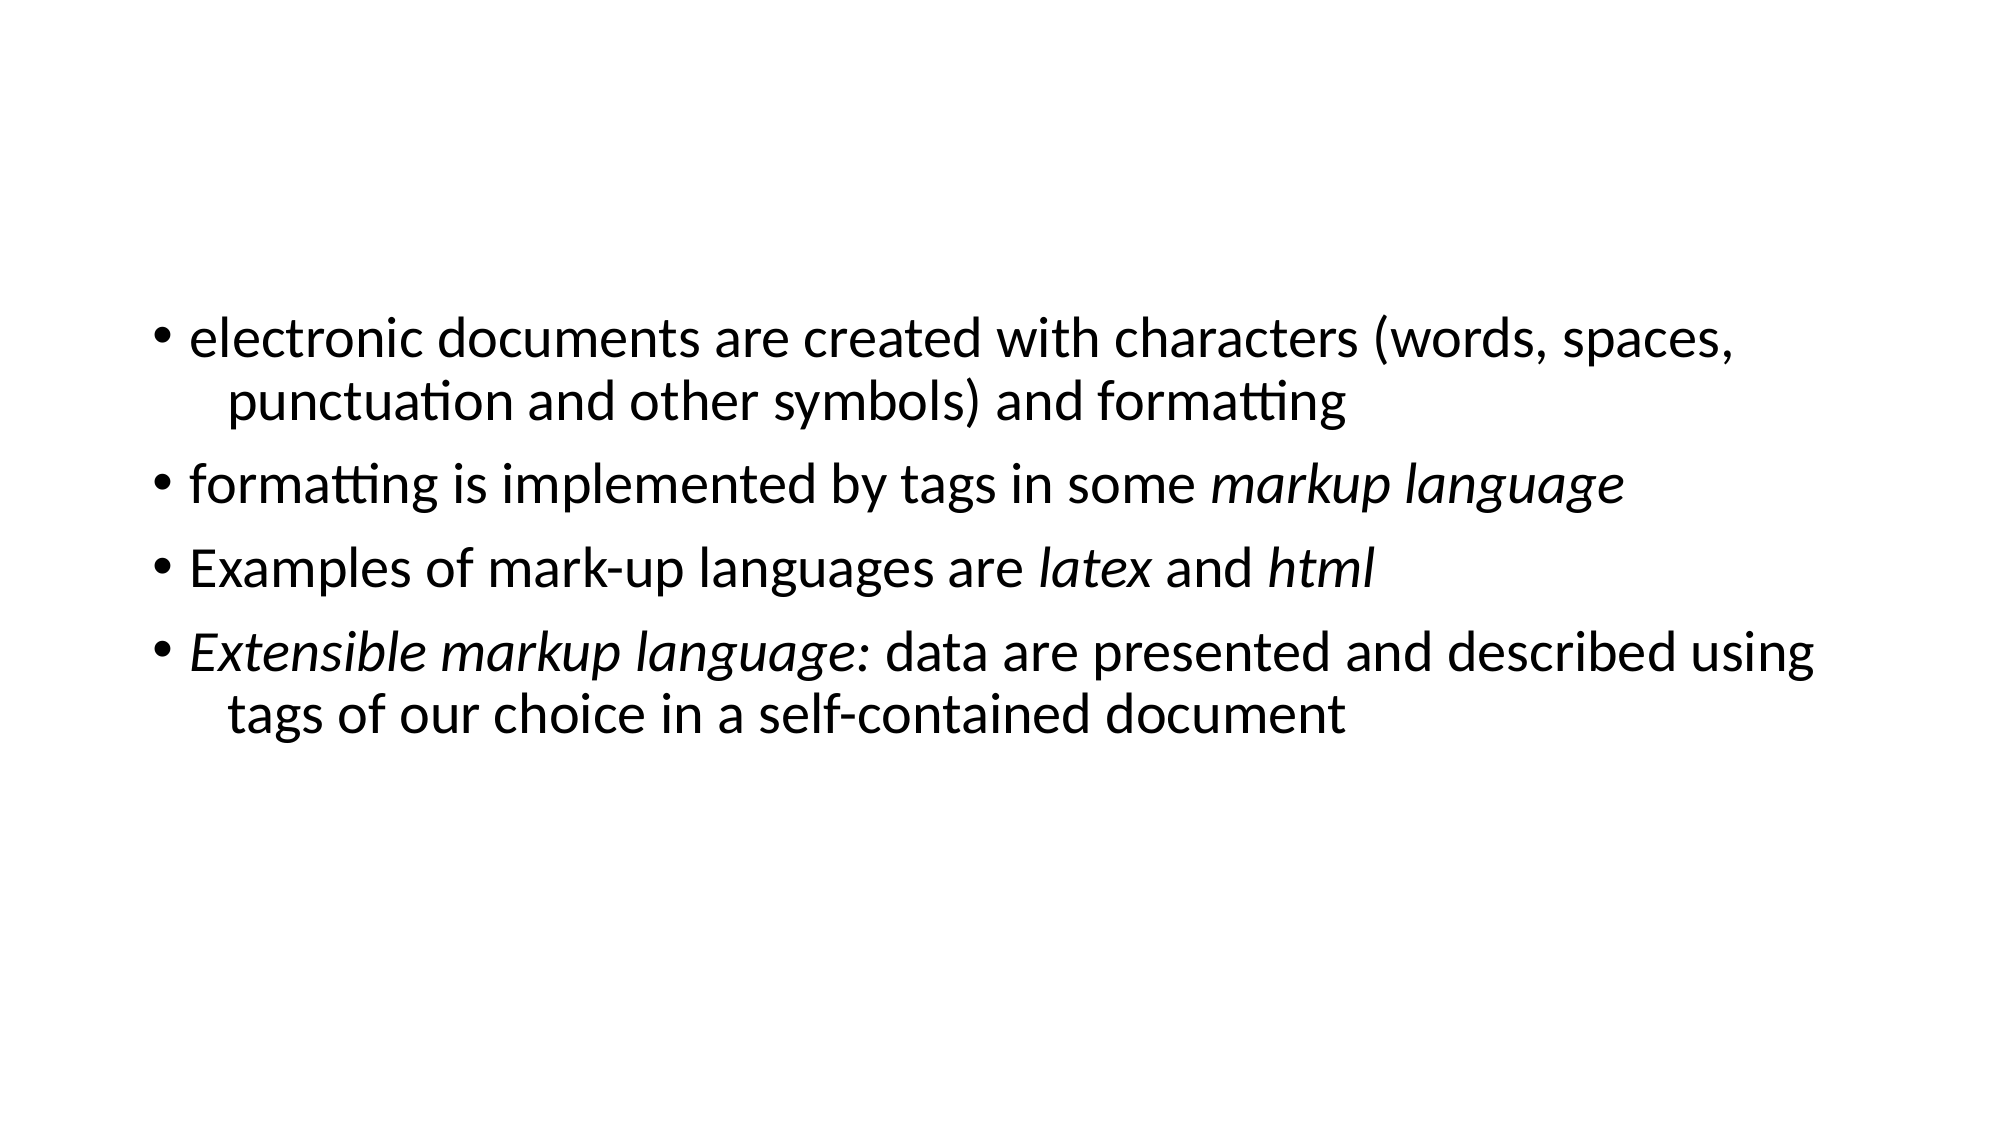

#
electronic documents are created with characters (words, spaces, punctuation and other symbols) and formatting
formatting is implemented by tags in some markup language
Examples of mark-up languages are latex and html
Extensible markup language: data are presented and described using tags of our choice in a self-contained document